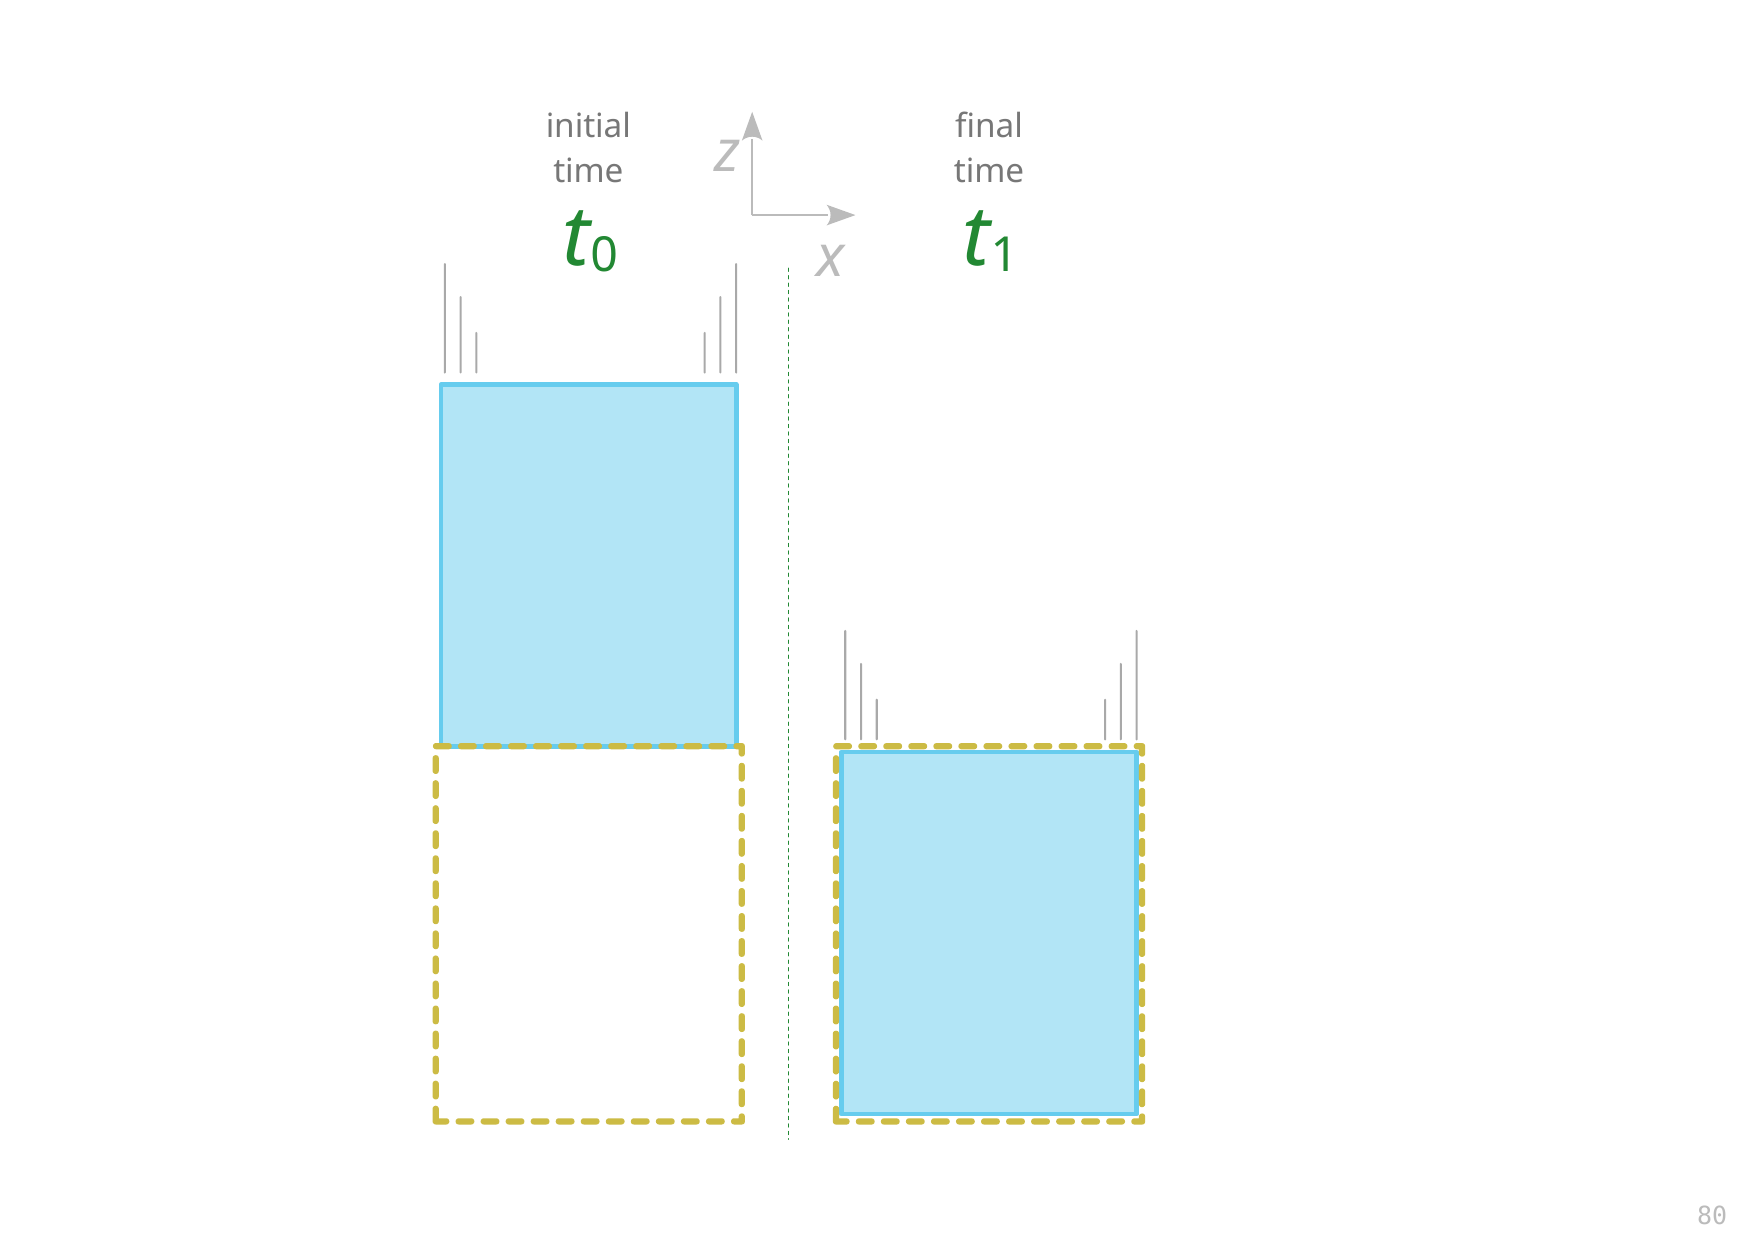

initial
time
final
time
z
t0
t1
x